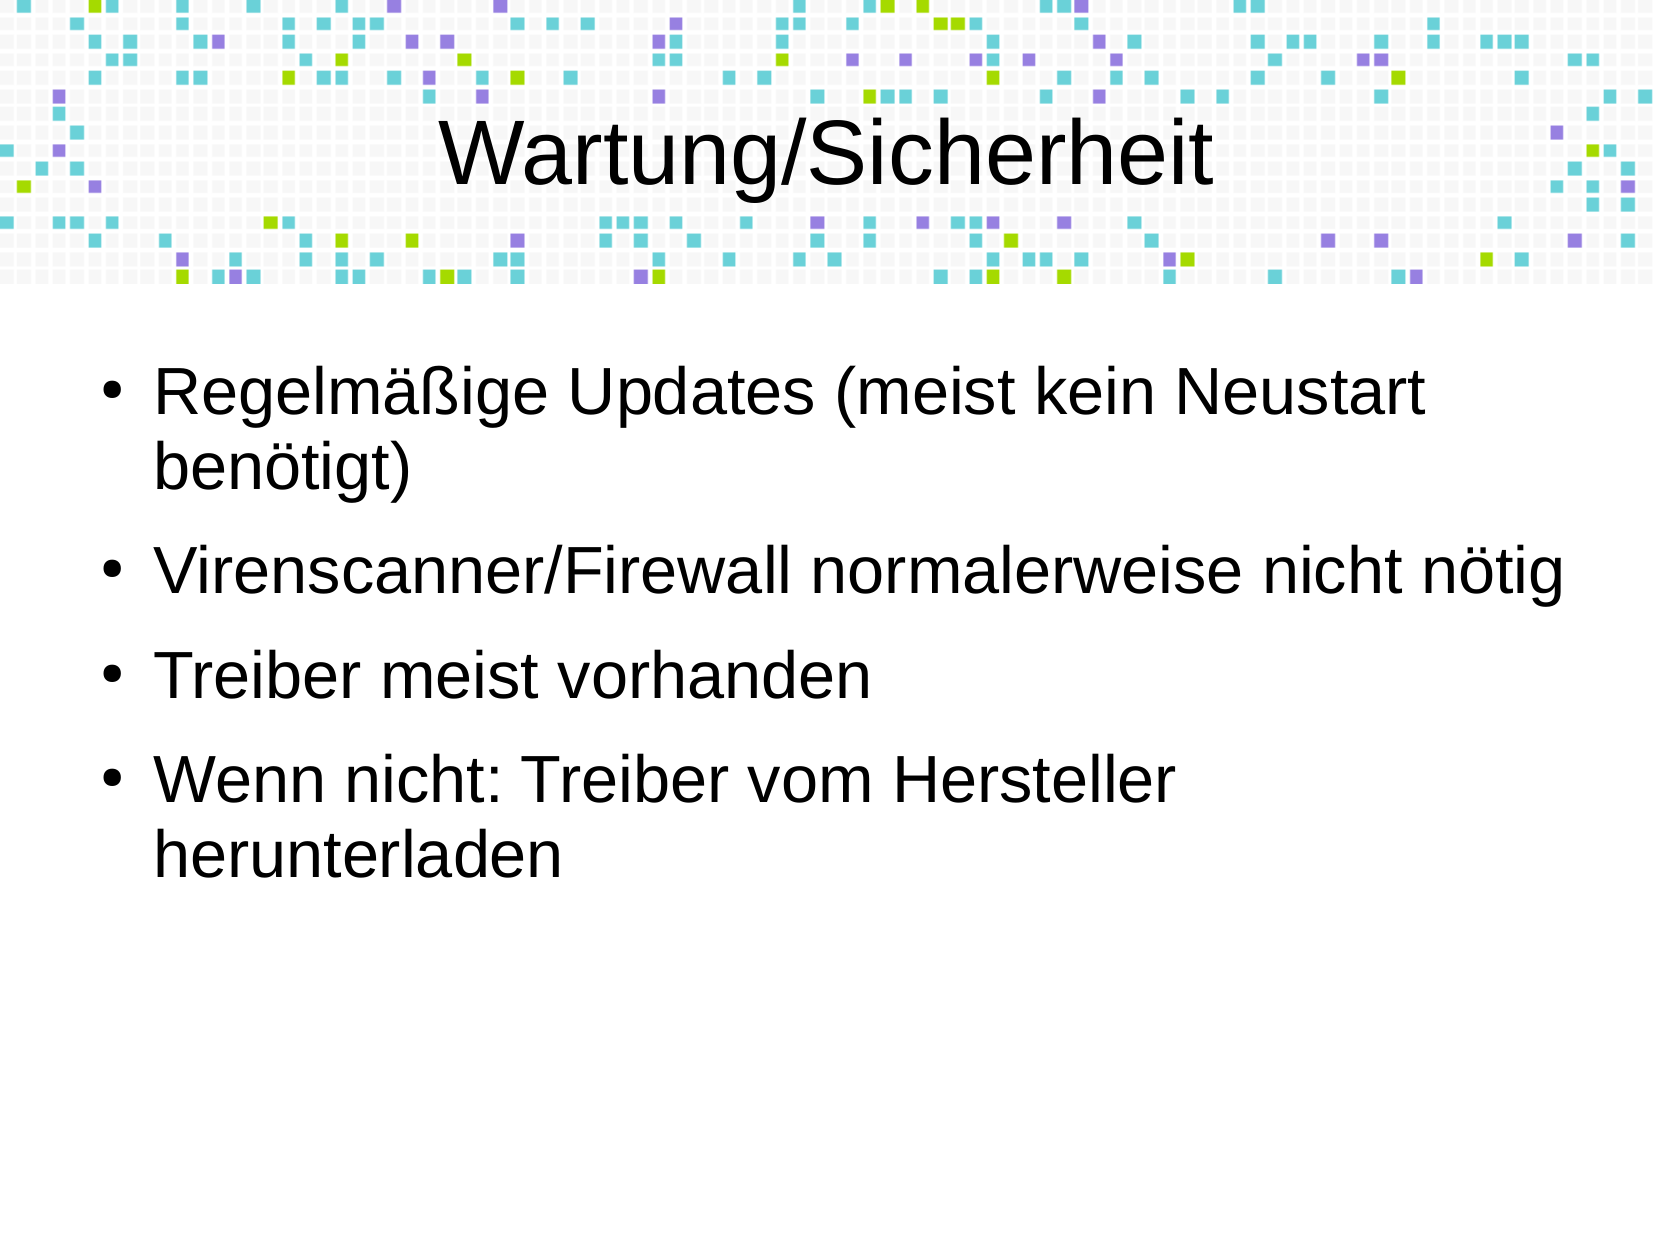

# Wartung/Sicherheit
Regelmäßige Updates (meist kein Neustart benötigt)
Virenscanner/Firewall normalerweise nicht nötig
Treiber meist vorhanden
Wenn nicht: Treiber vom Hersteller herunterladen